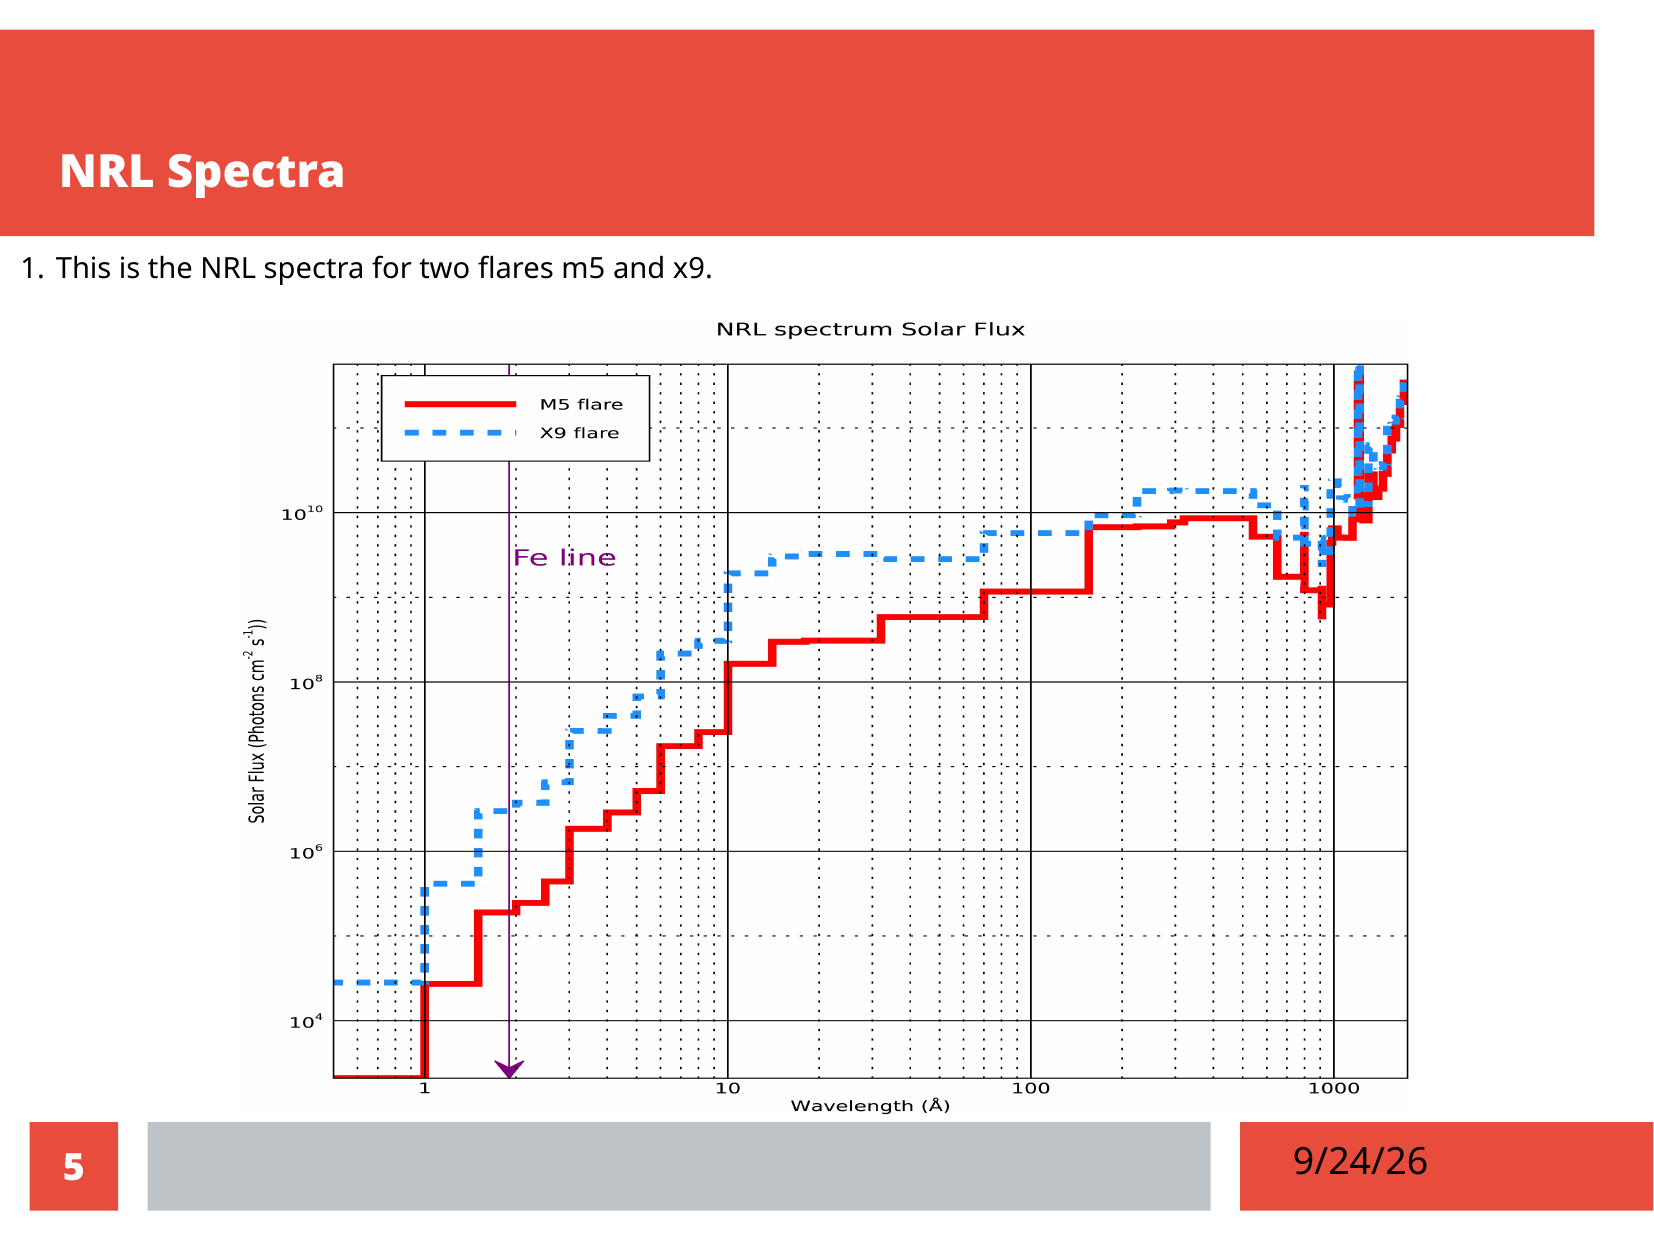

# NRL Spectra
This is the NRL spectra for two flares m5 and x9.
5